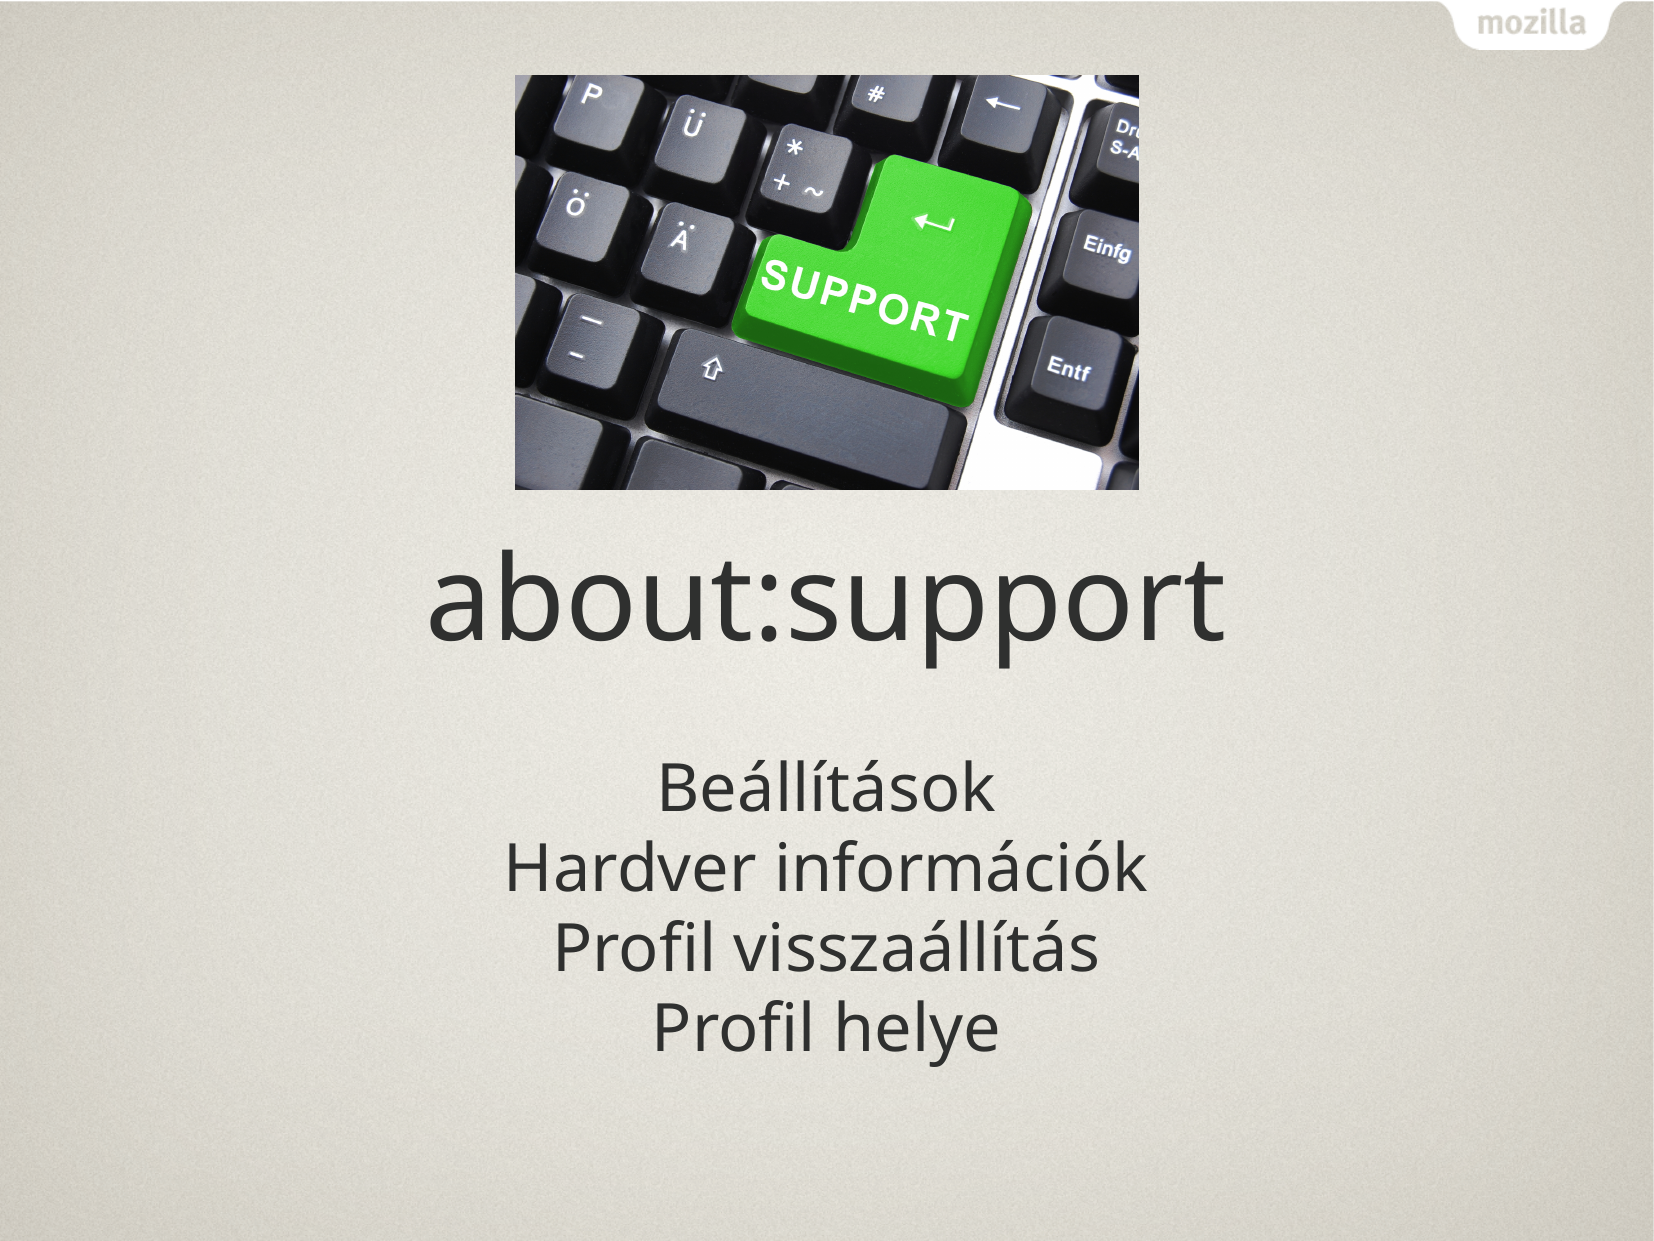

# about:support
Beállítások
Hardver információk
Profil visszaállítás
Profil helye